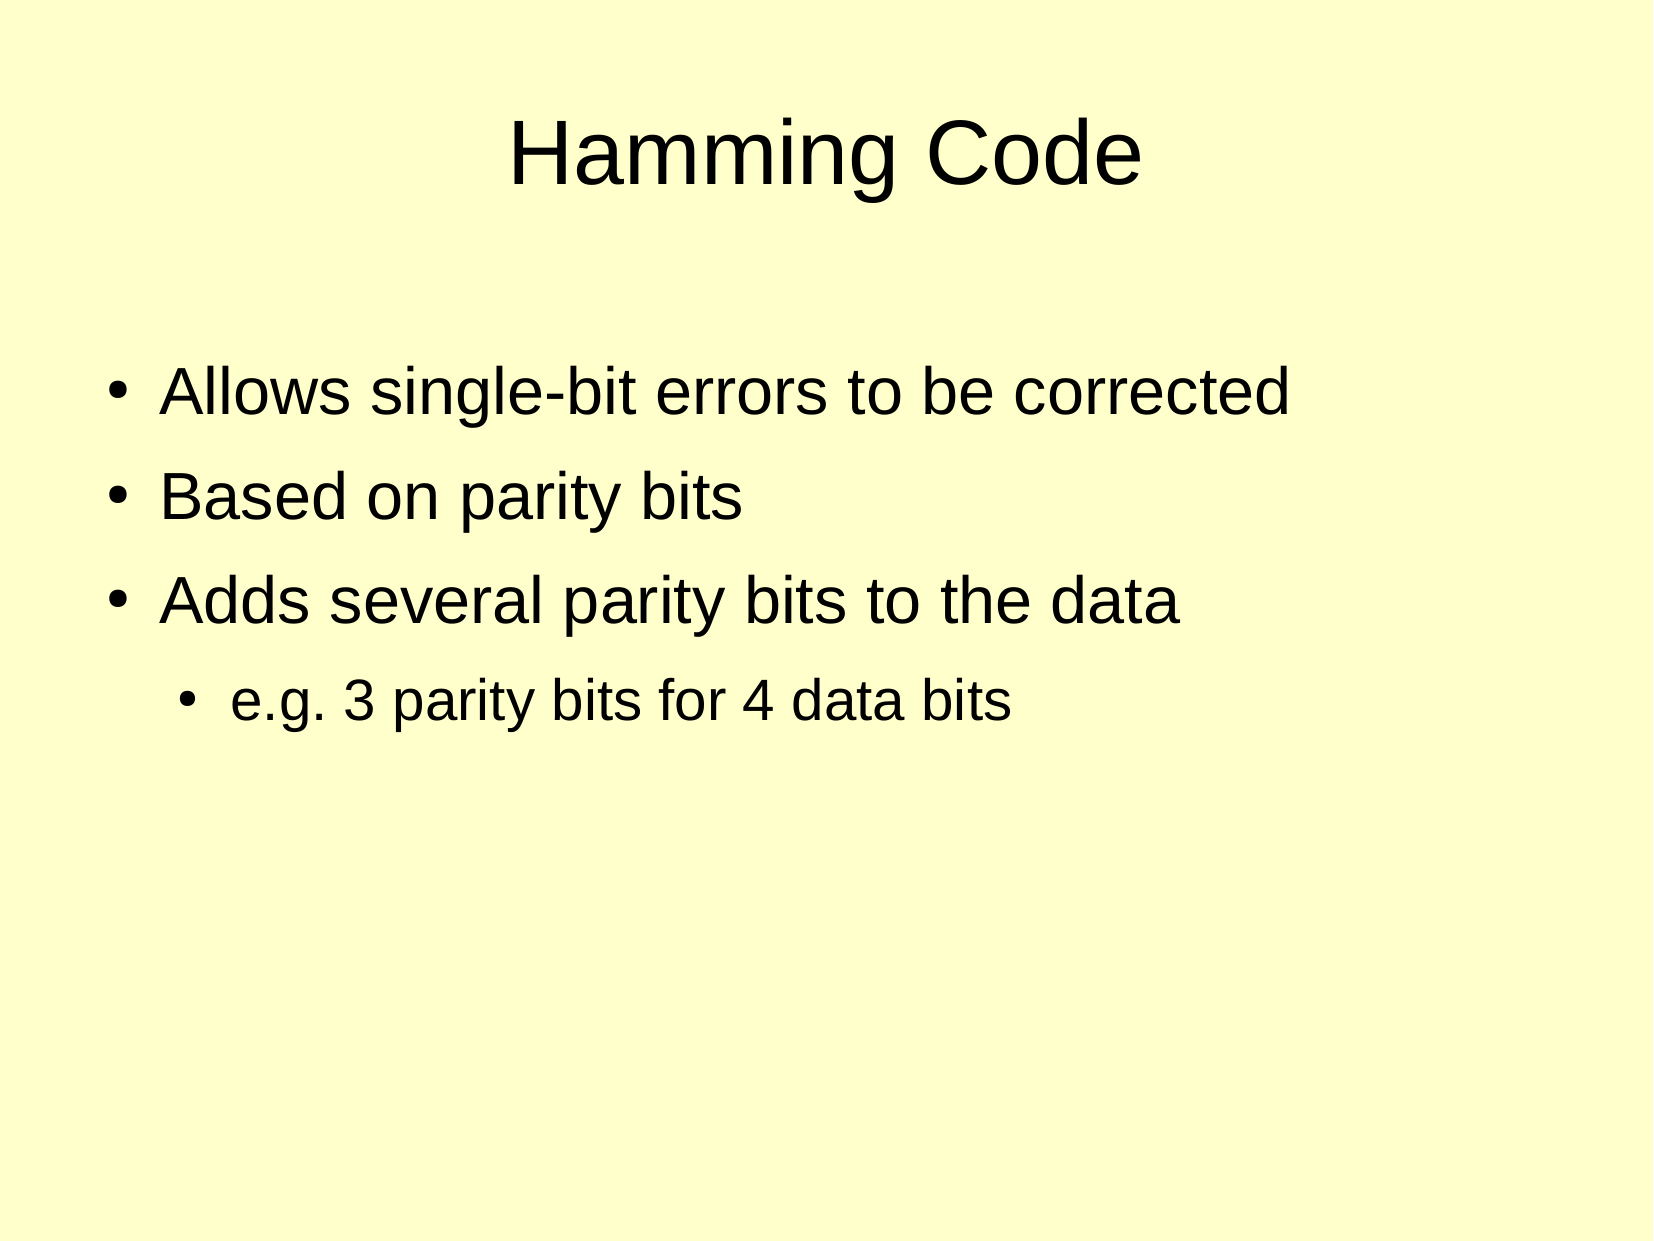

# Hamming Code
Allows single-bit errors to be corrected
Based on parity bits
Adds several parity bits to the data
e.g. 3 parity bits for 4 data bits